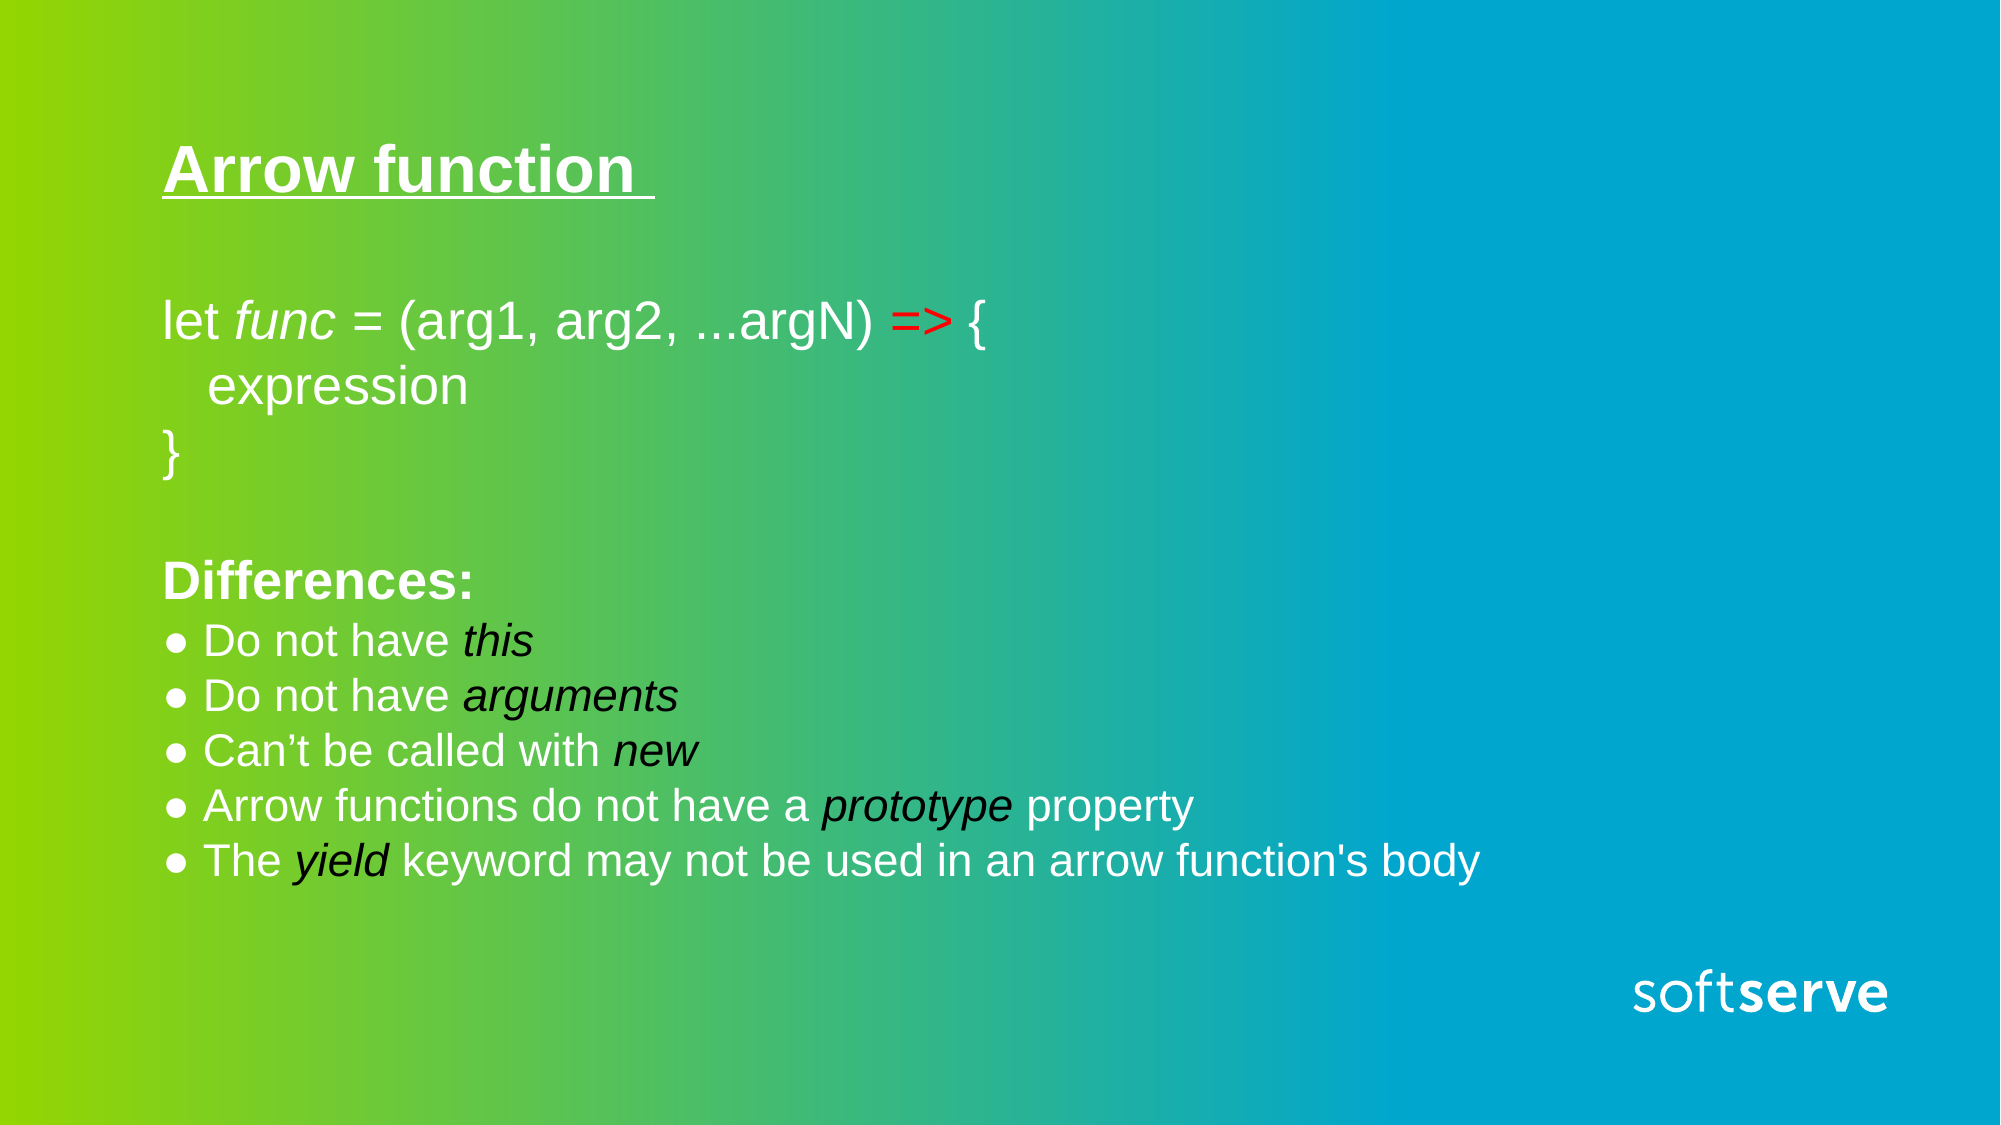

Arrow function
let func = (arg1, arg2, ...argN) => {
 expression
}
Differences:
● Do not have this
● Do not have arguments
● Can’t be called with new
● Arrow functions do not have a prototype property
● The yield keyword may not be used in an arrow function's body